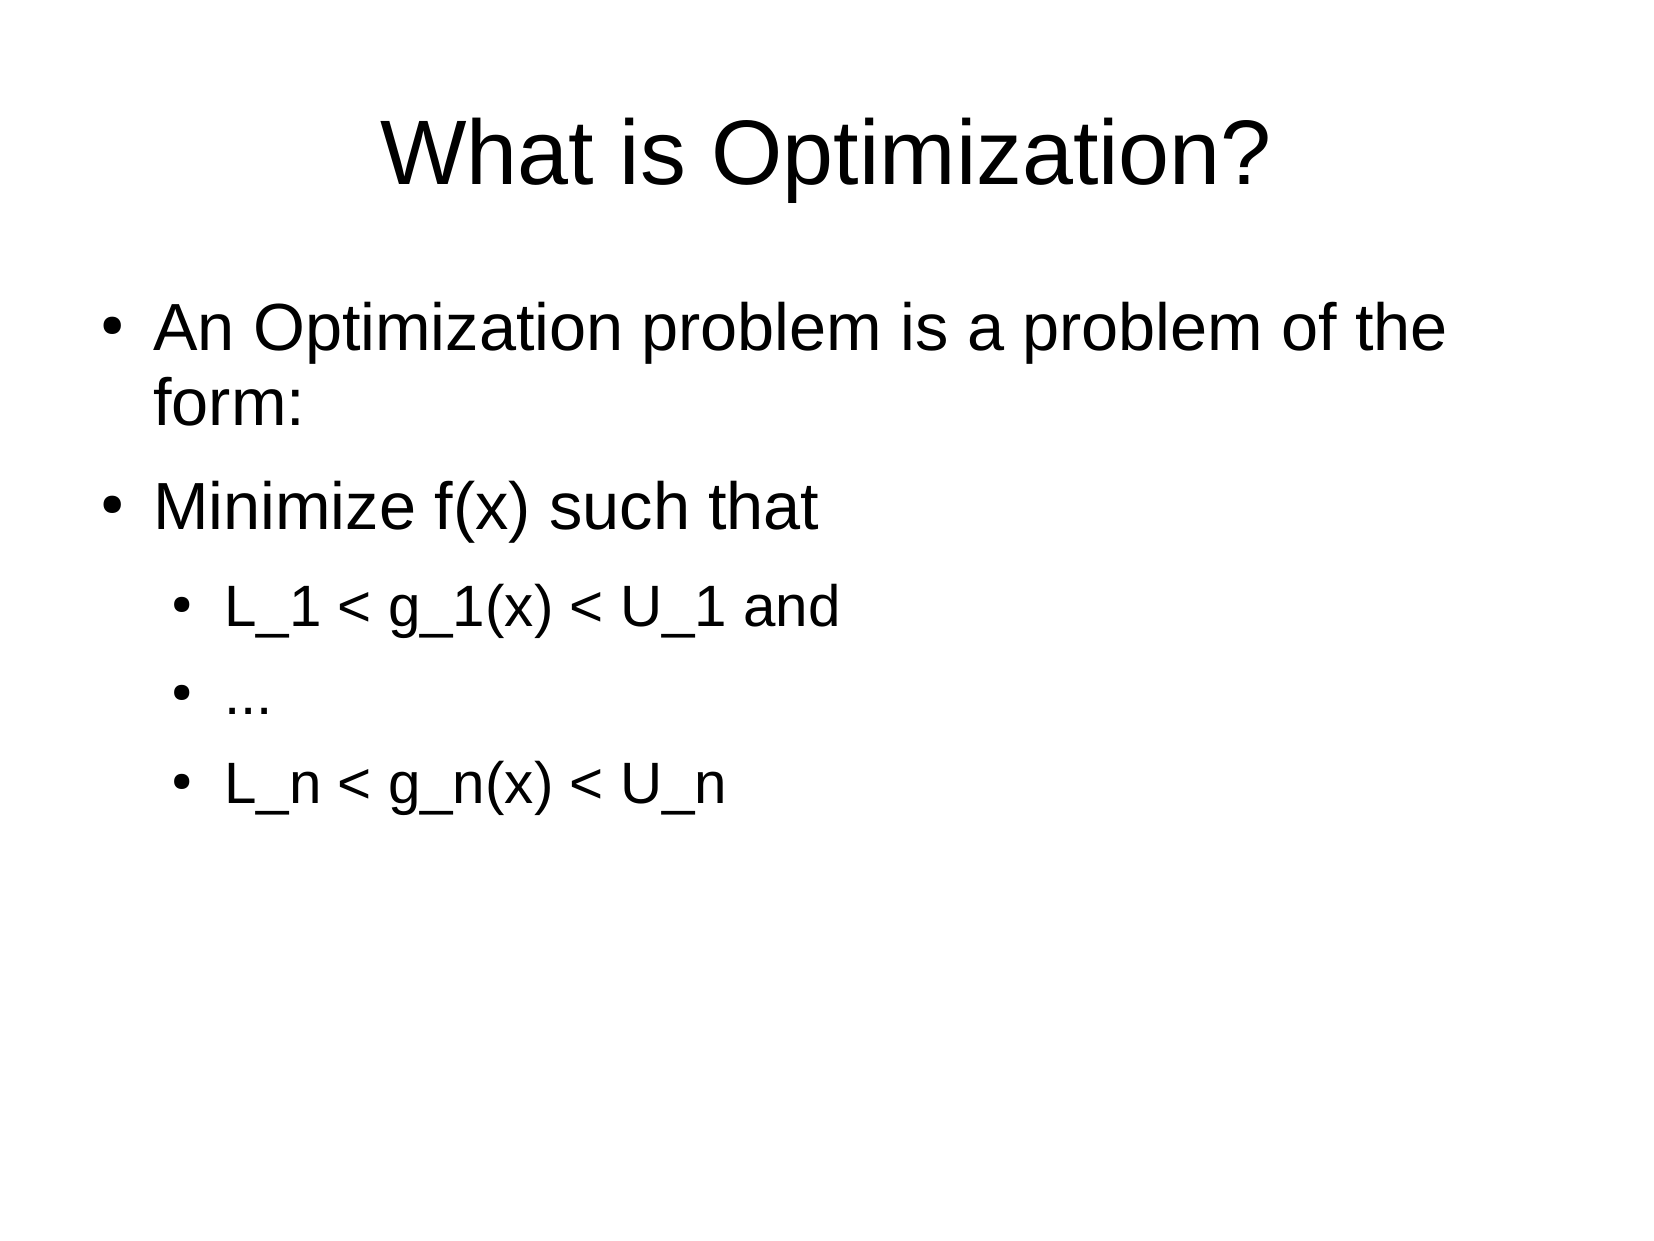

# What is Optimization?
An Optimization problem is a problem of the form:
Minimize f(x) such that
L_1 < g_1(x) < U_1 and
...
L_n < g_n(x) < U_n